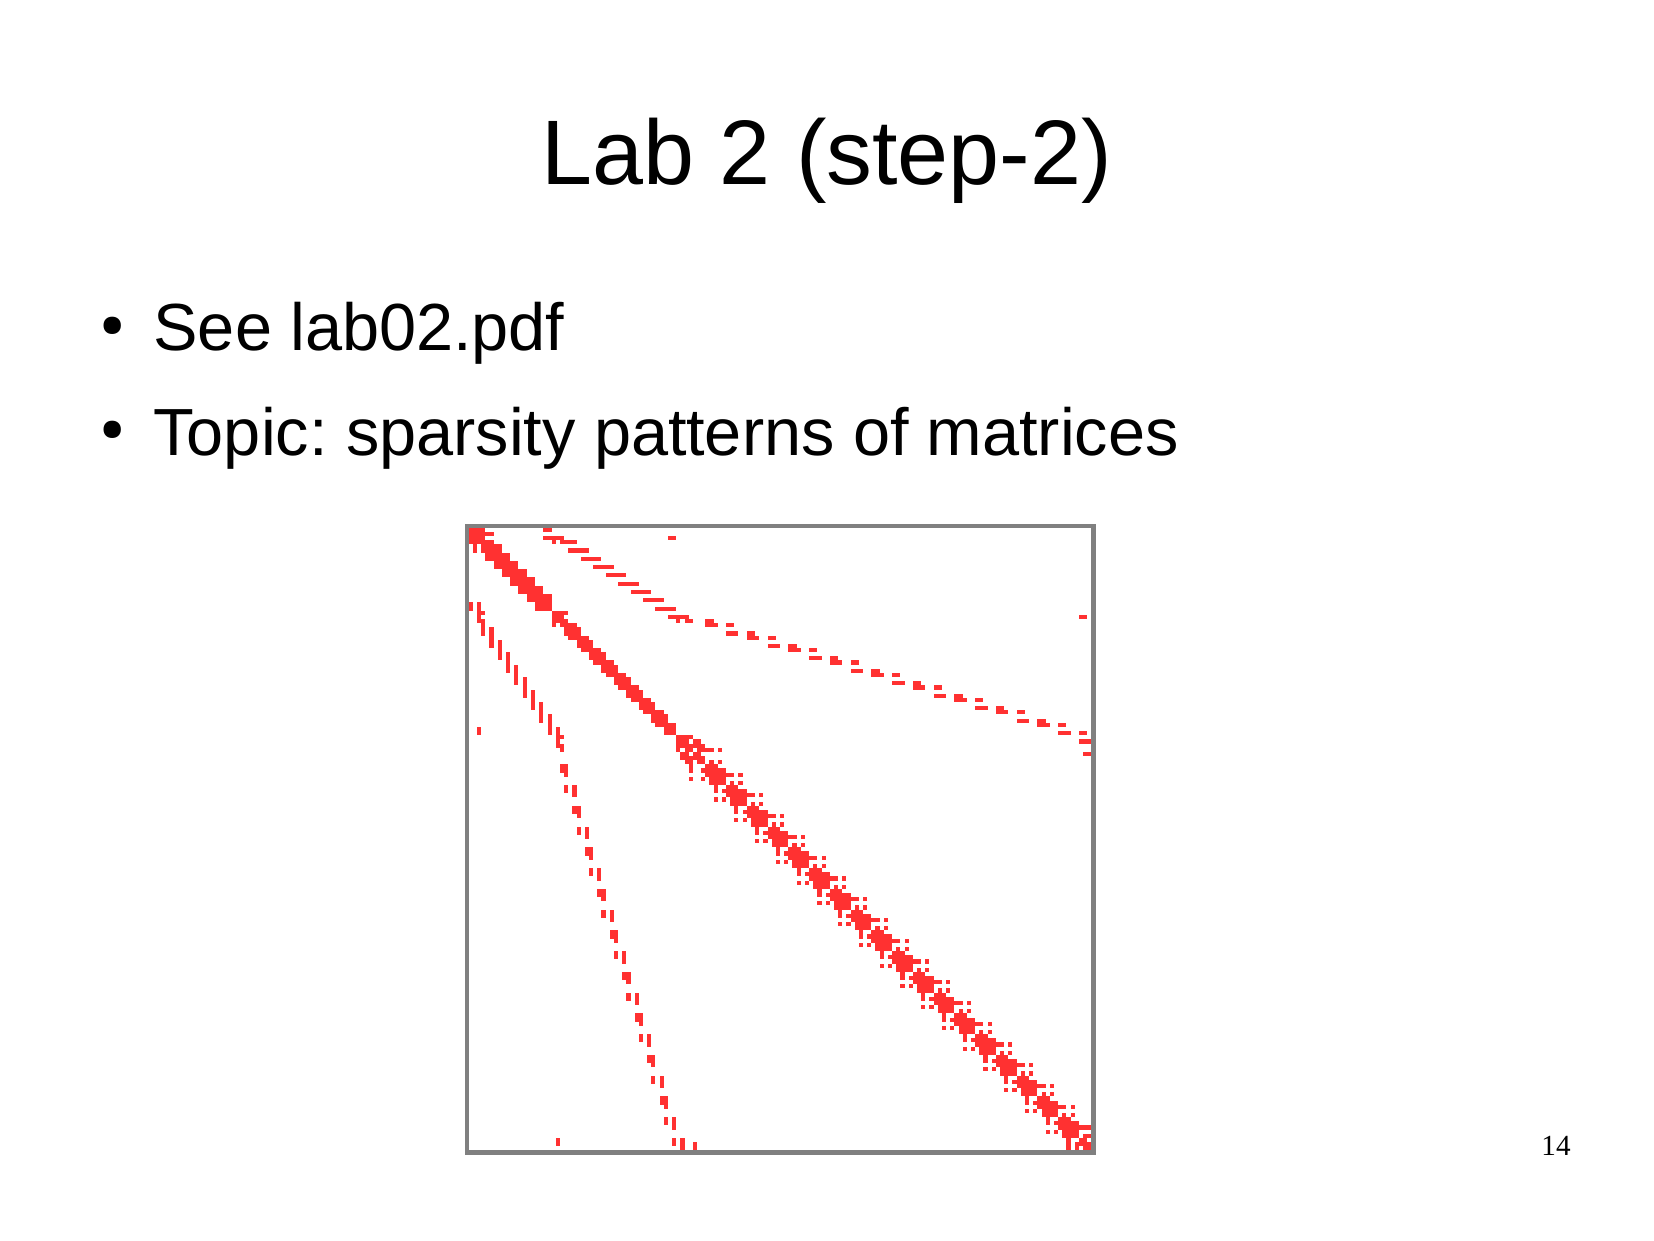

# Lab 2 (step-2)
See lab02.pdf
Topic: sparsity patterns of matrices
14